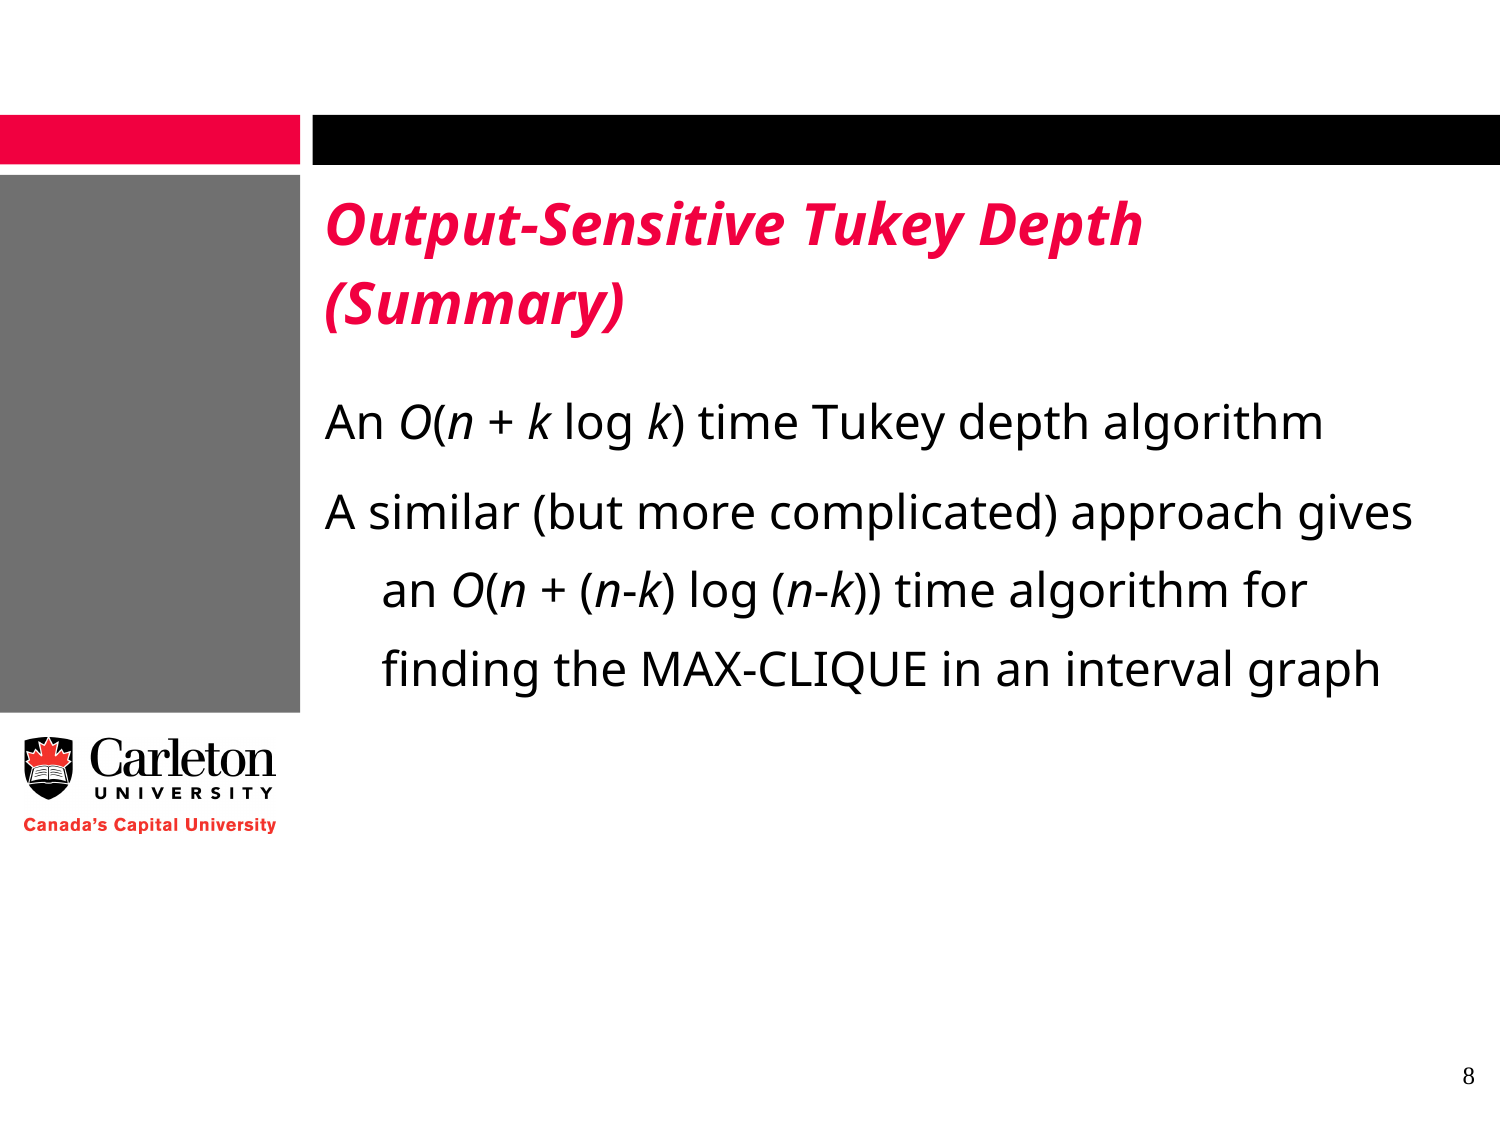

# Output-Sensitive Tukey Depth (Summary)
An O(n + k log k) time Tukey depth algorithm
A similar (but more complicated) approach gives an O(n + (n-k) log (n-k)) time algorithm for finding the MAX-CLIQUE in an interval graph
8